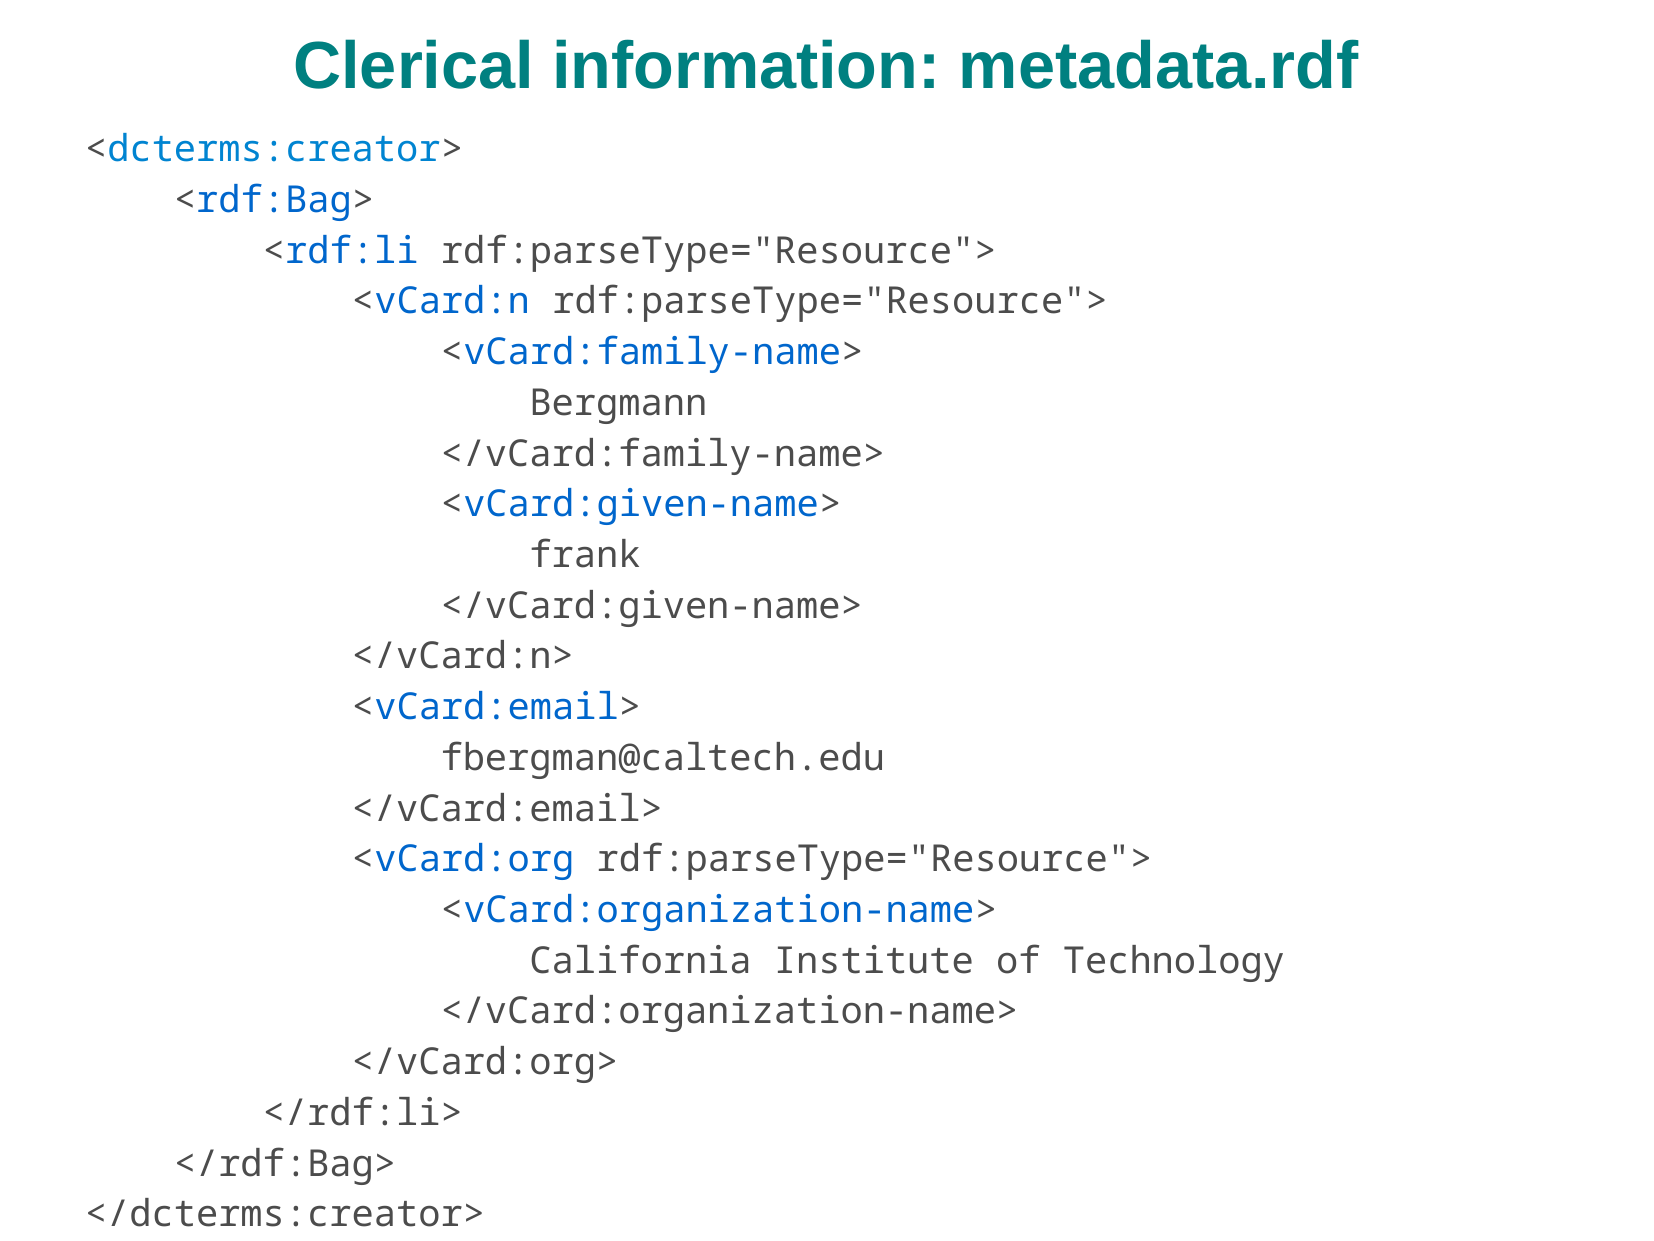

# Clerical information: metadata.rdf
<dcterms:creator>
 <rdf:Bag>
 <rdf:li rdf:parseType="Resource">
 <vCard:n rdf:parseType="Resource">
 <vCard:family-name>
 Bergmann
 </vCard:family-name>
 <vCard:given-name>
 frank
 </vCard:given-name>
 </vCard:n>
 <vCard:email>
 fbergman@caltech.edu
 </vCard:email>
 <vCard:org rdf:parseType="Resource">
 <vCard:organization-name>
 California Institute of Technology
 </vCard:organization-name>
 </vCard:org>
 </rdf:li>
 </rdf:Bag>
</dcterms:creator>